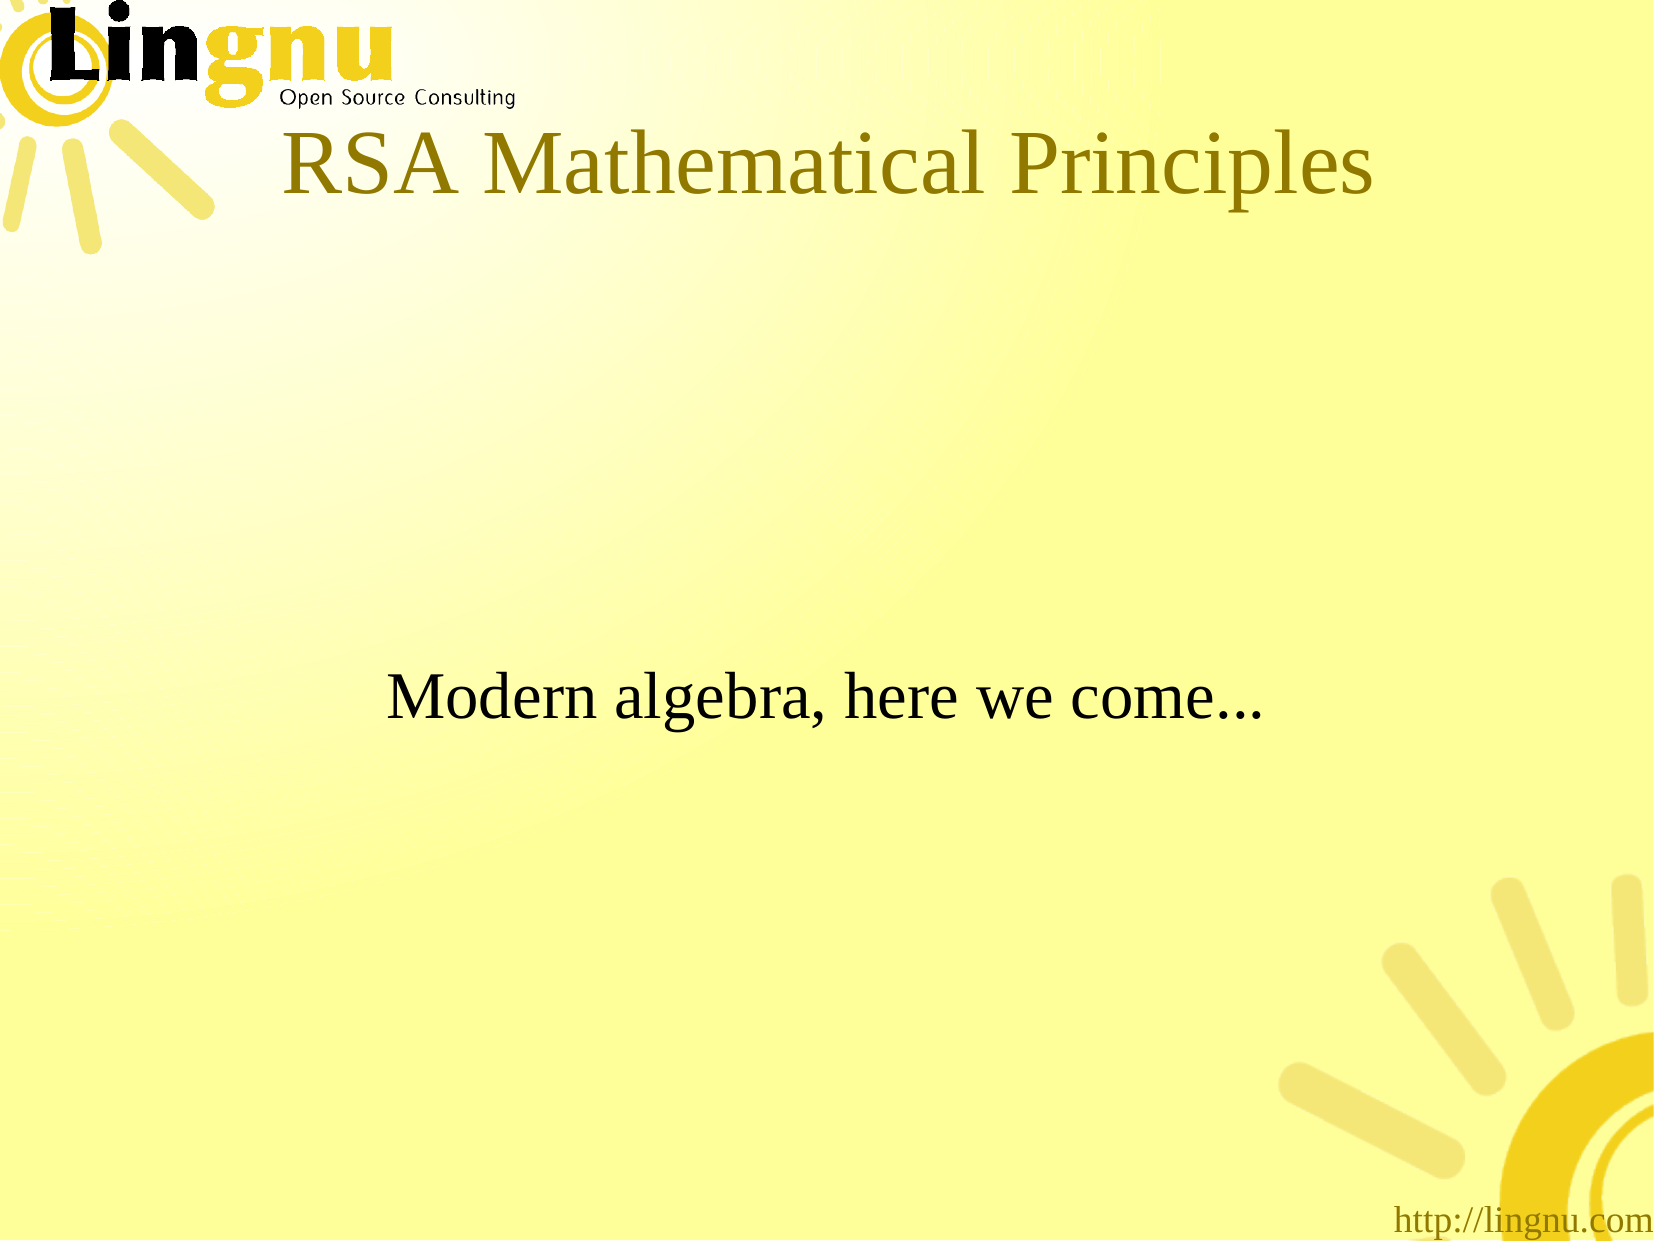

# RSA Mathematical Principles
Modern algebra, here we come...